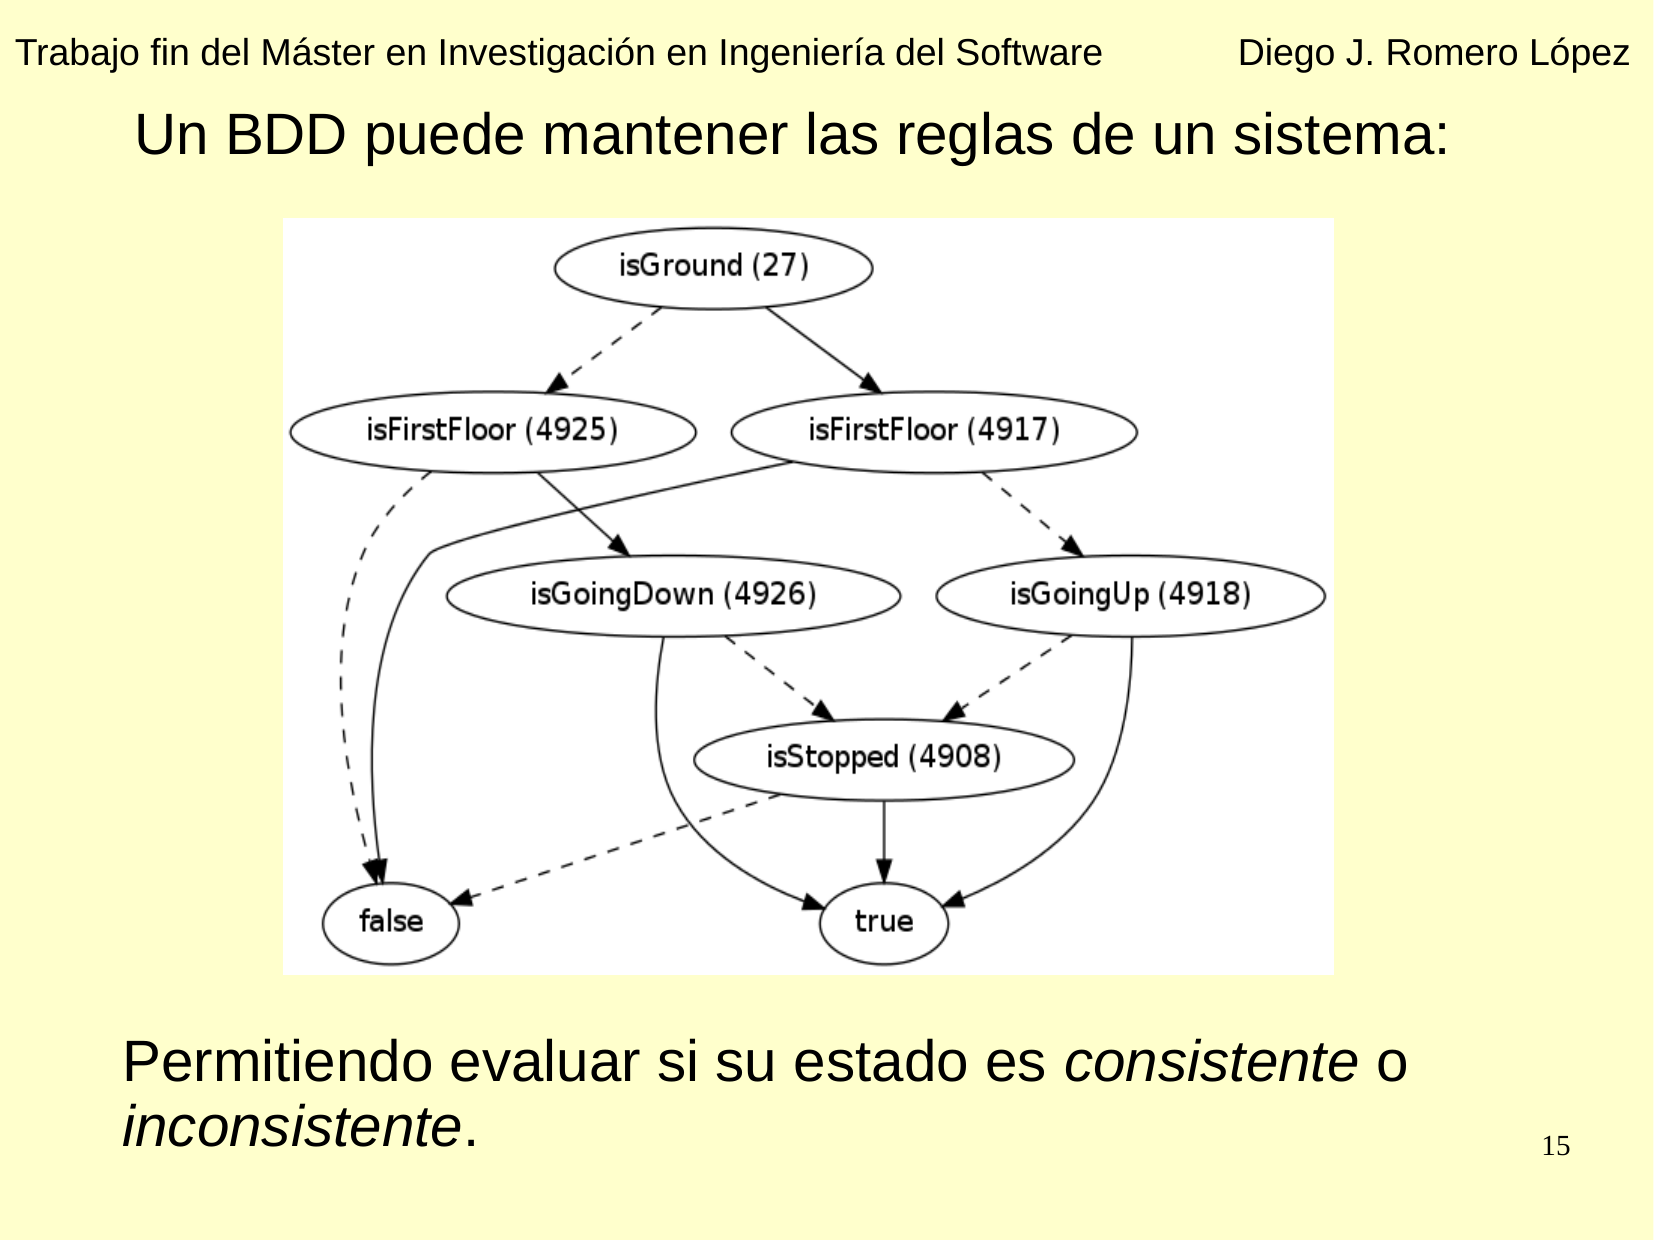

Un BDD puede mantener las reglas de un sistema:
Permitiendo evaluar si su estado es consistente o inconsistente.
15